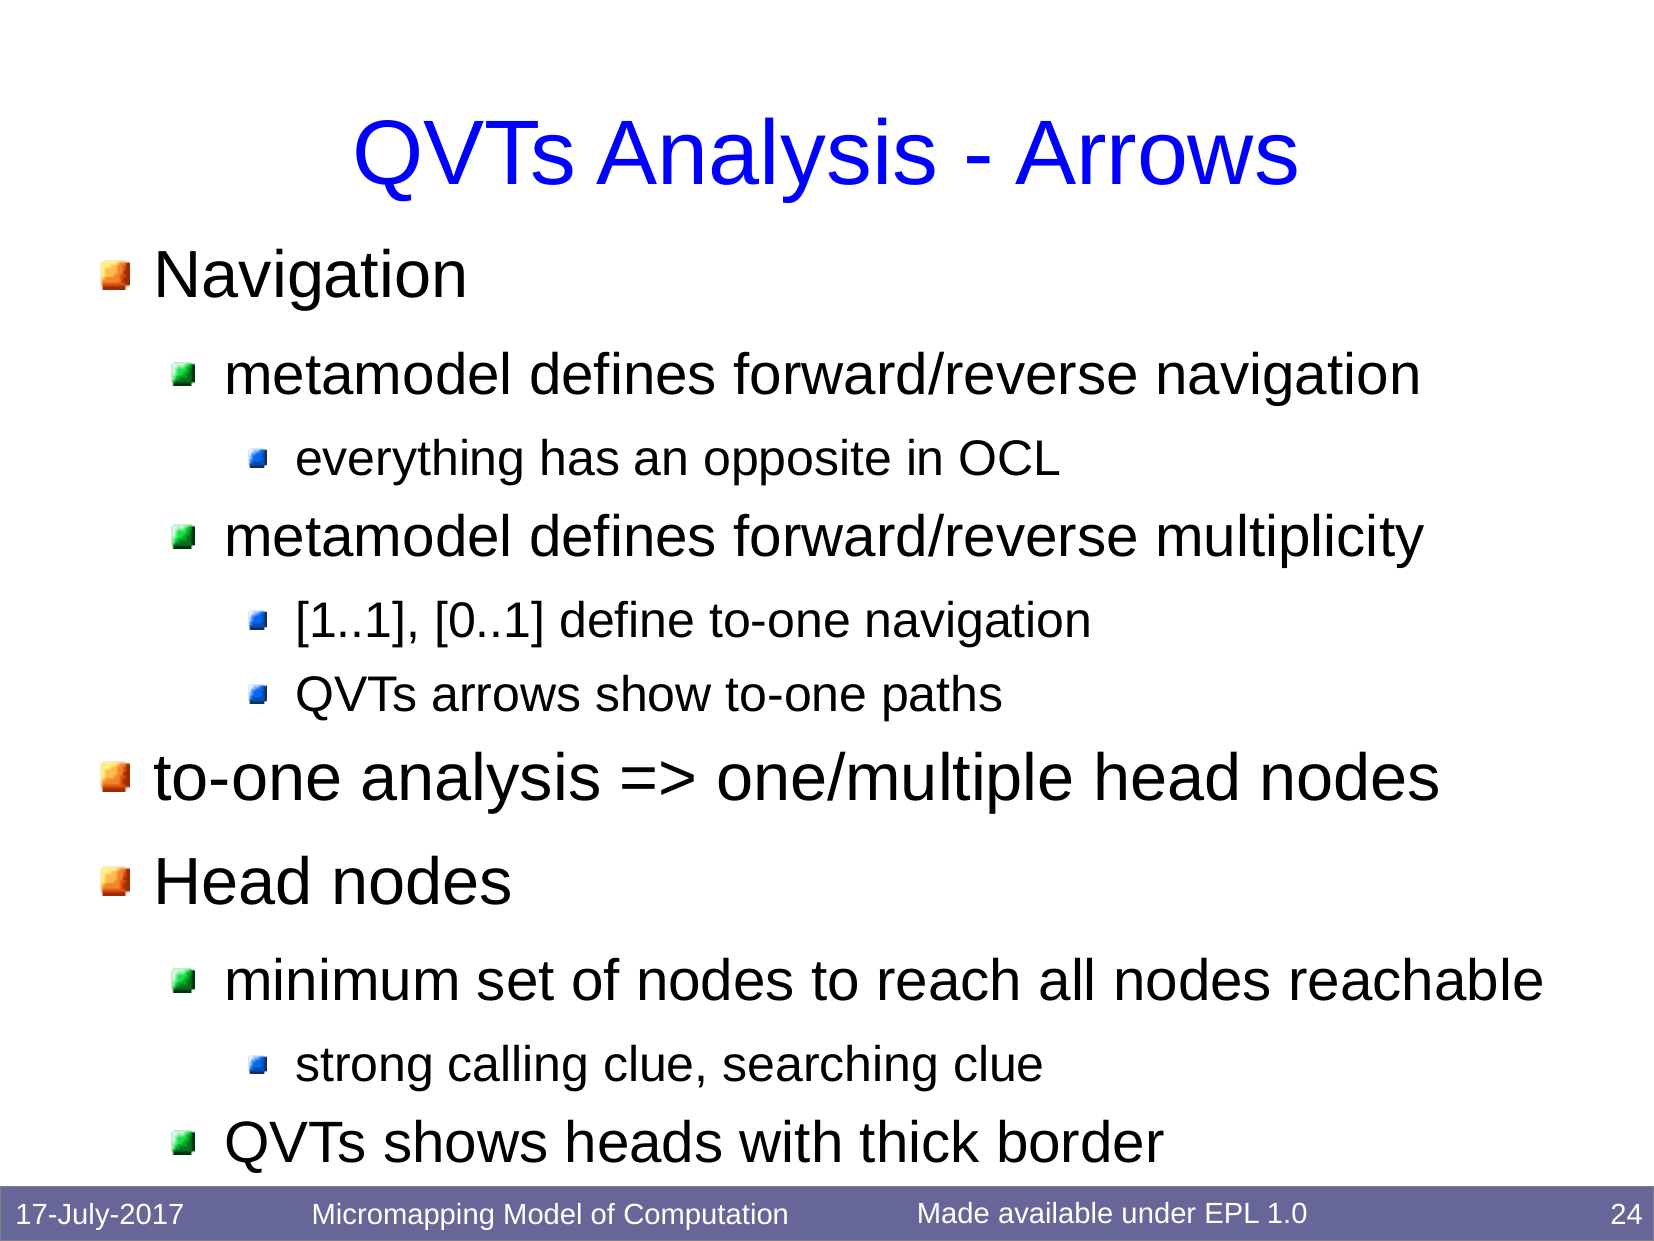

# QVTs Analysis - Arrows
Navigation
metamodel defines forward/reverse navigation
everything has an opposite in OCL
metamodel defines forward/reverse multiplicity
[1..1], [0..1] define to-one navigation
QVTs arrows show to-one paths
to-one analysis => one/multiple head nodes
Head nodes
minimum set of nodes to reach all nodes reachable
strong calling clue, searching clue
QVTs shows heads with thick border
17-July-2017
Micromapping Model of Computation
24